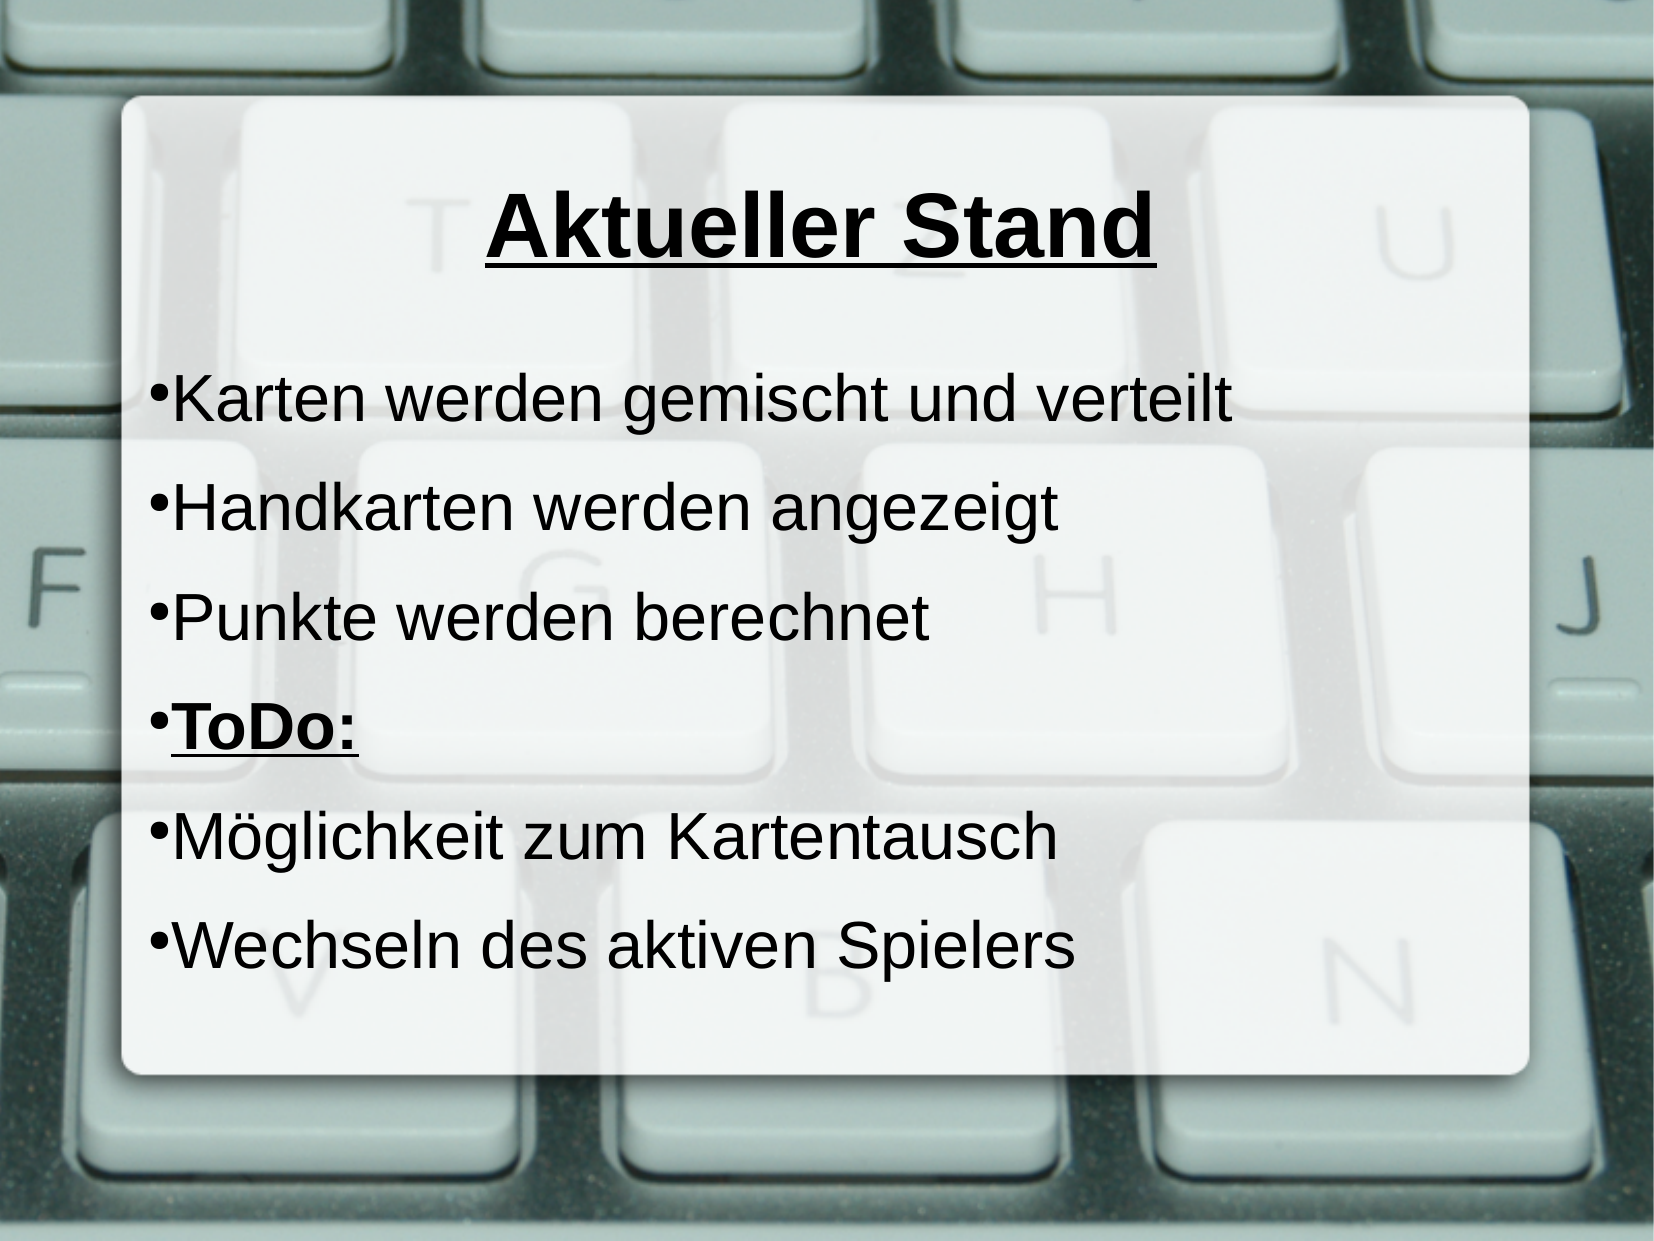

# Aktueller Stand
Karten werden gemischt und verteilt
Handkarten werden angezeigt
Punkte werden berechnet
ToDo:
Möglichkeit zum Kartentausch
Wechseln des aktiven Spielers